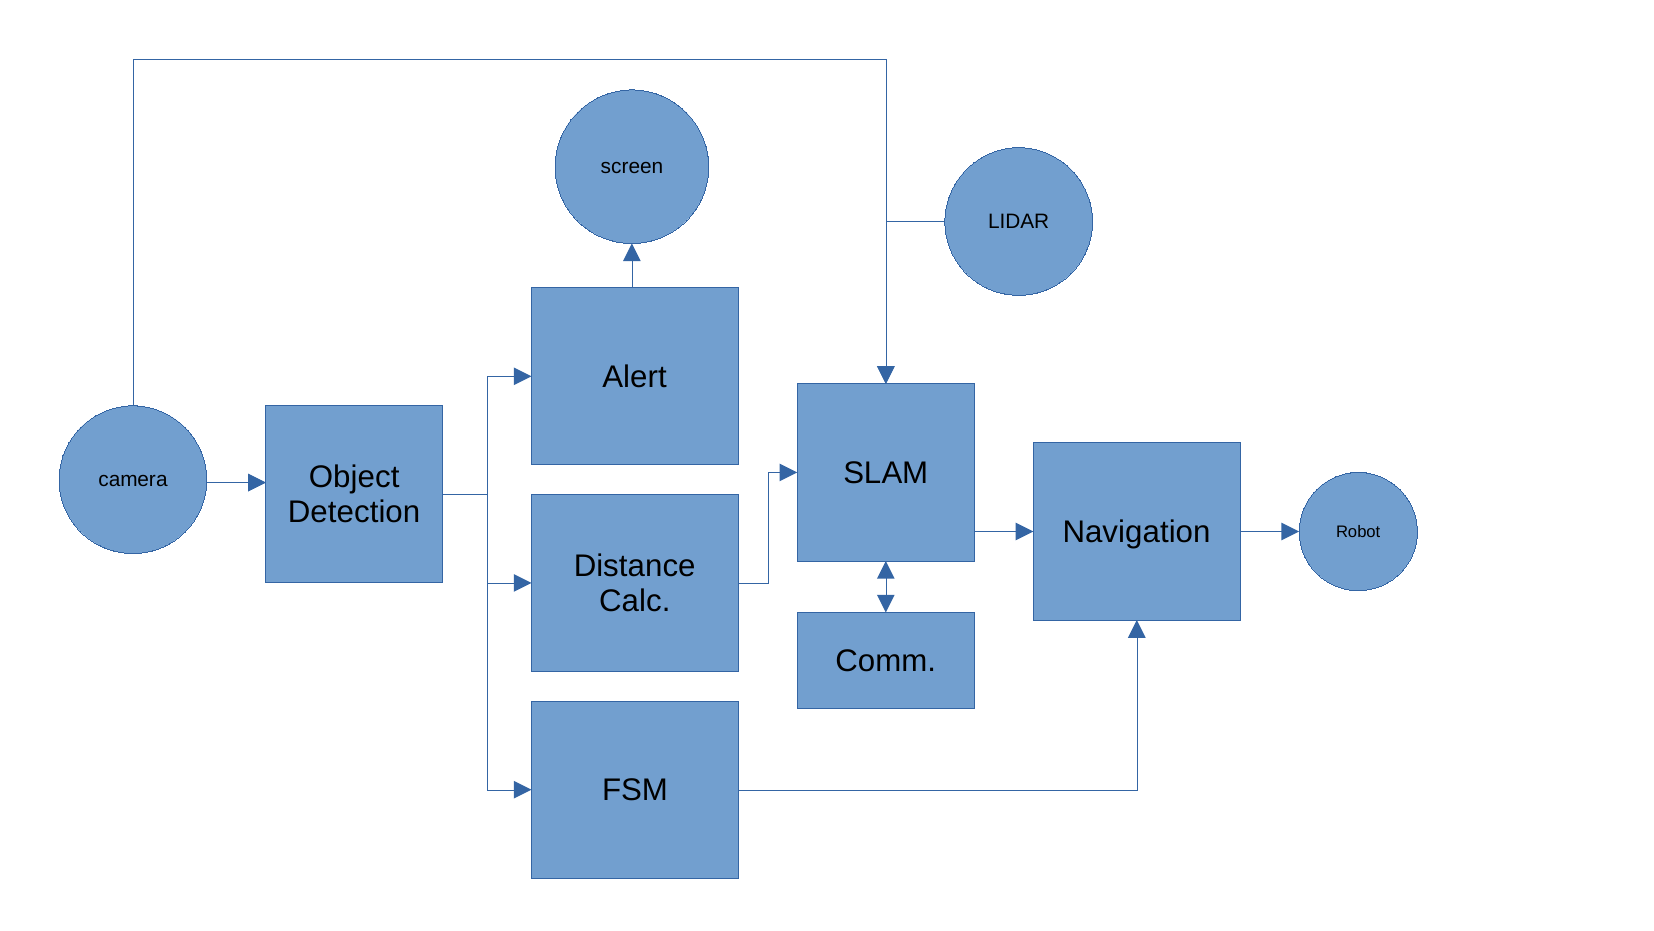

screen
LIDAR
Alert
SLAM
camera
Object
Detection
Navigation
Robot
Distance
Calc.
Comm.
FSM